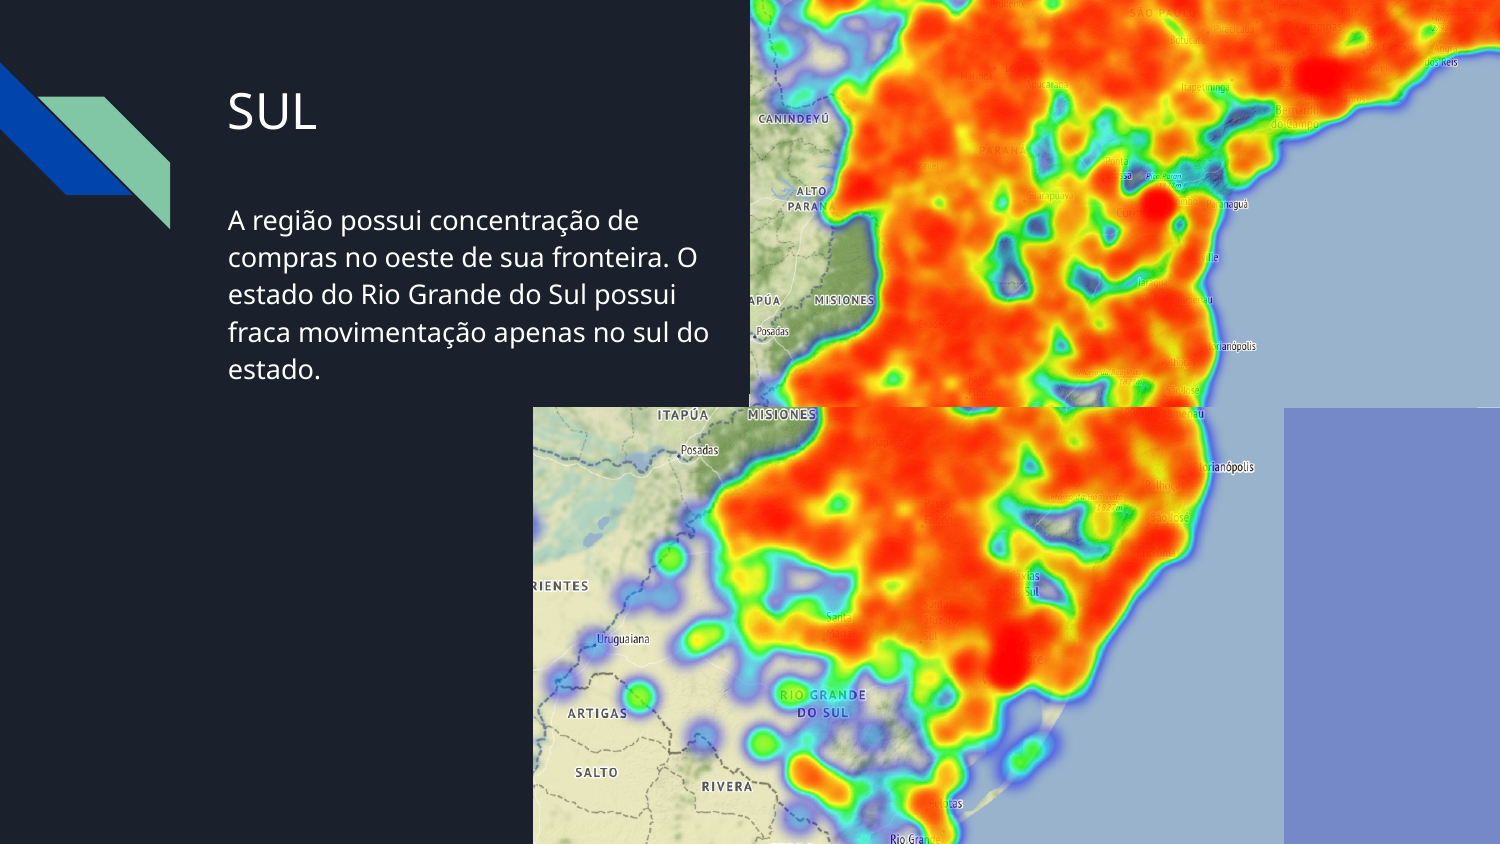

# SUL
A região possui concentração de compras no oeste de sua fronteira. O estado do Rio Grande do Sul possui fraca movimentação apenas no sul do estado.